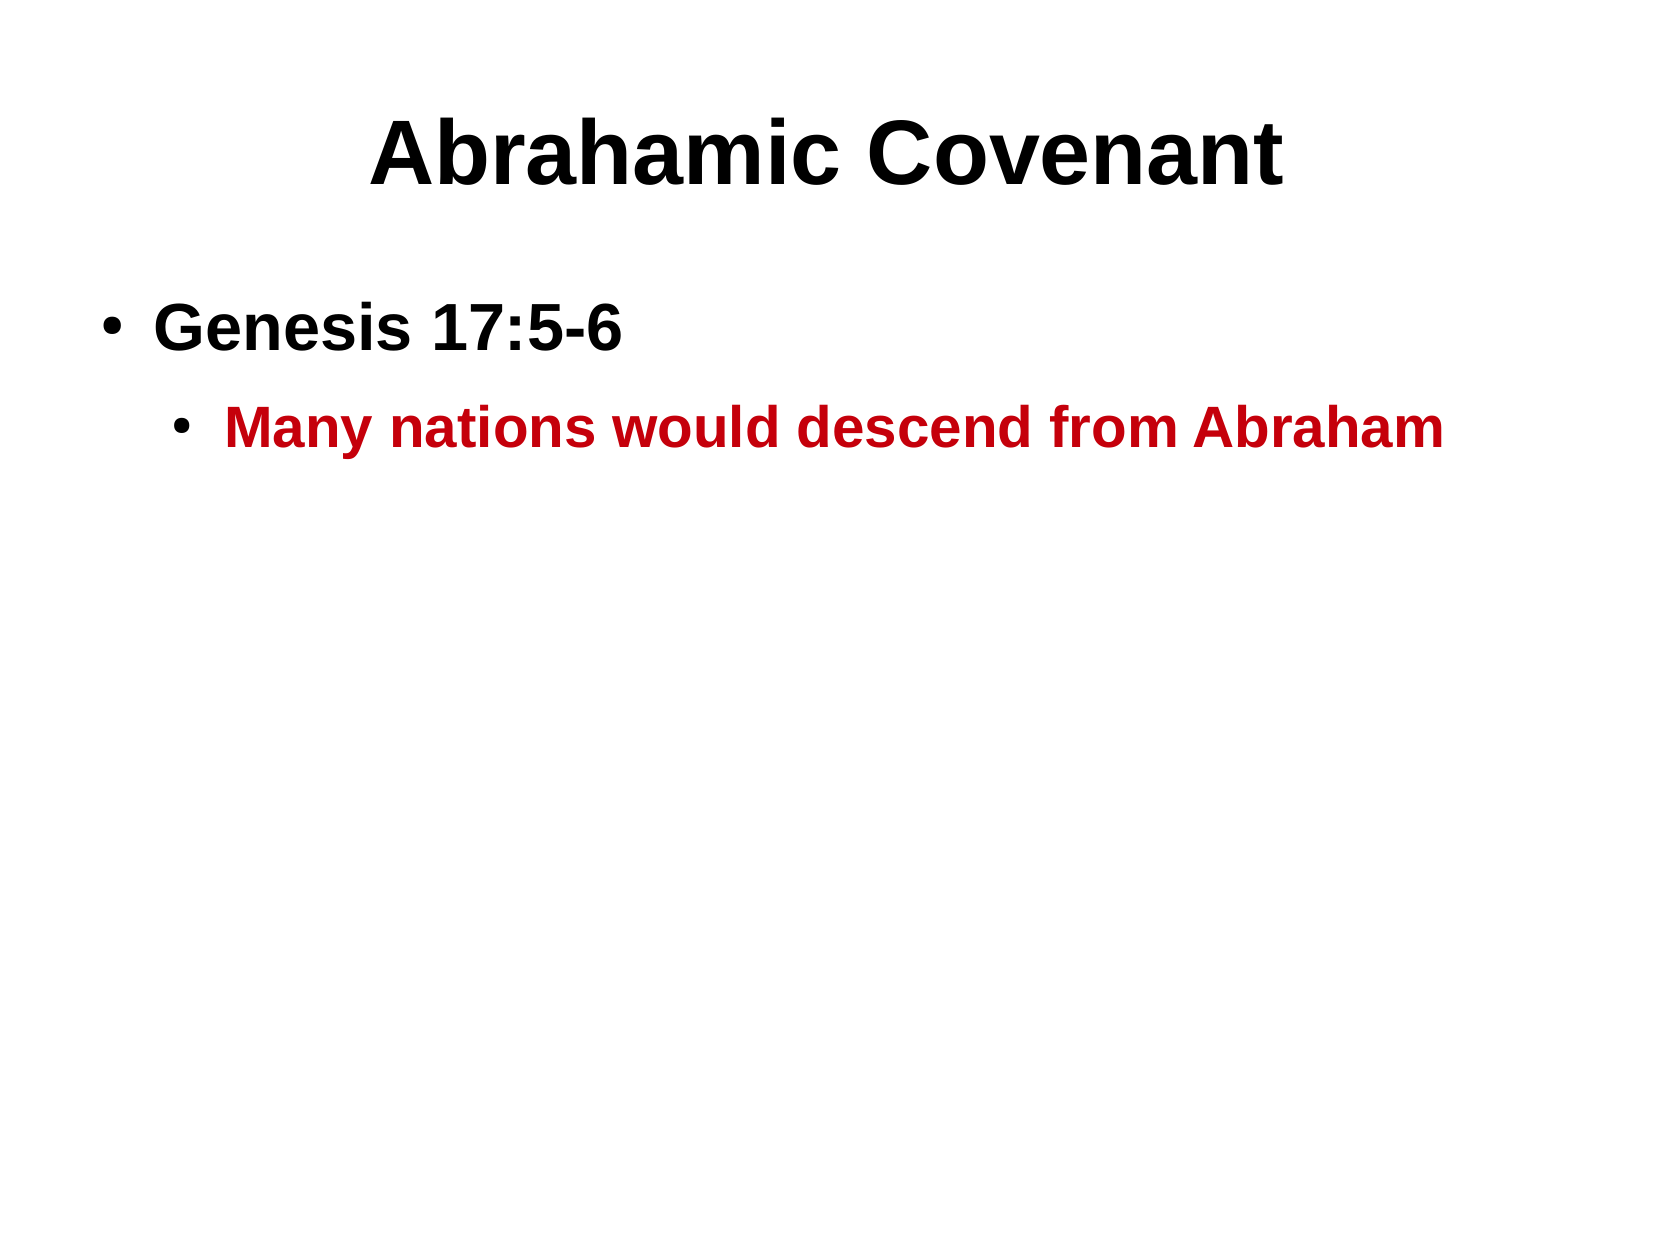

# Abrahamic Covenant
Genesis 17:5-6
Many nations would descend from Abraham